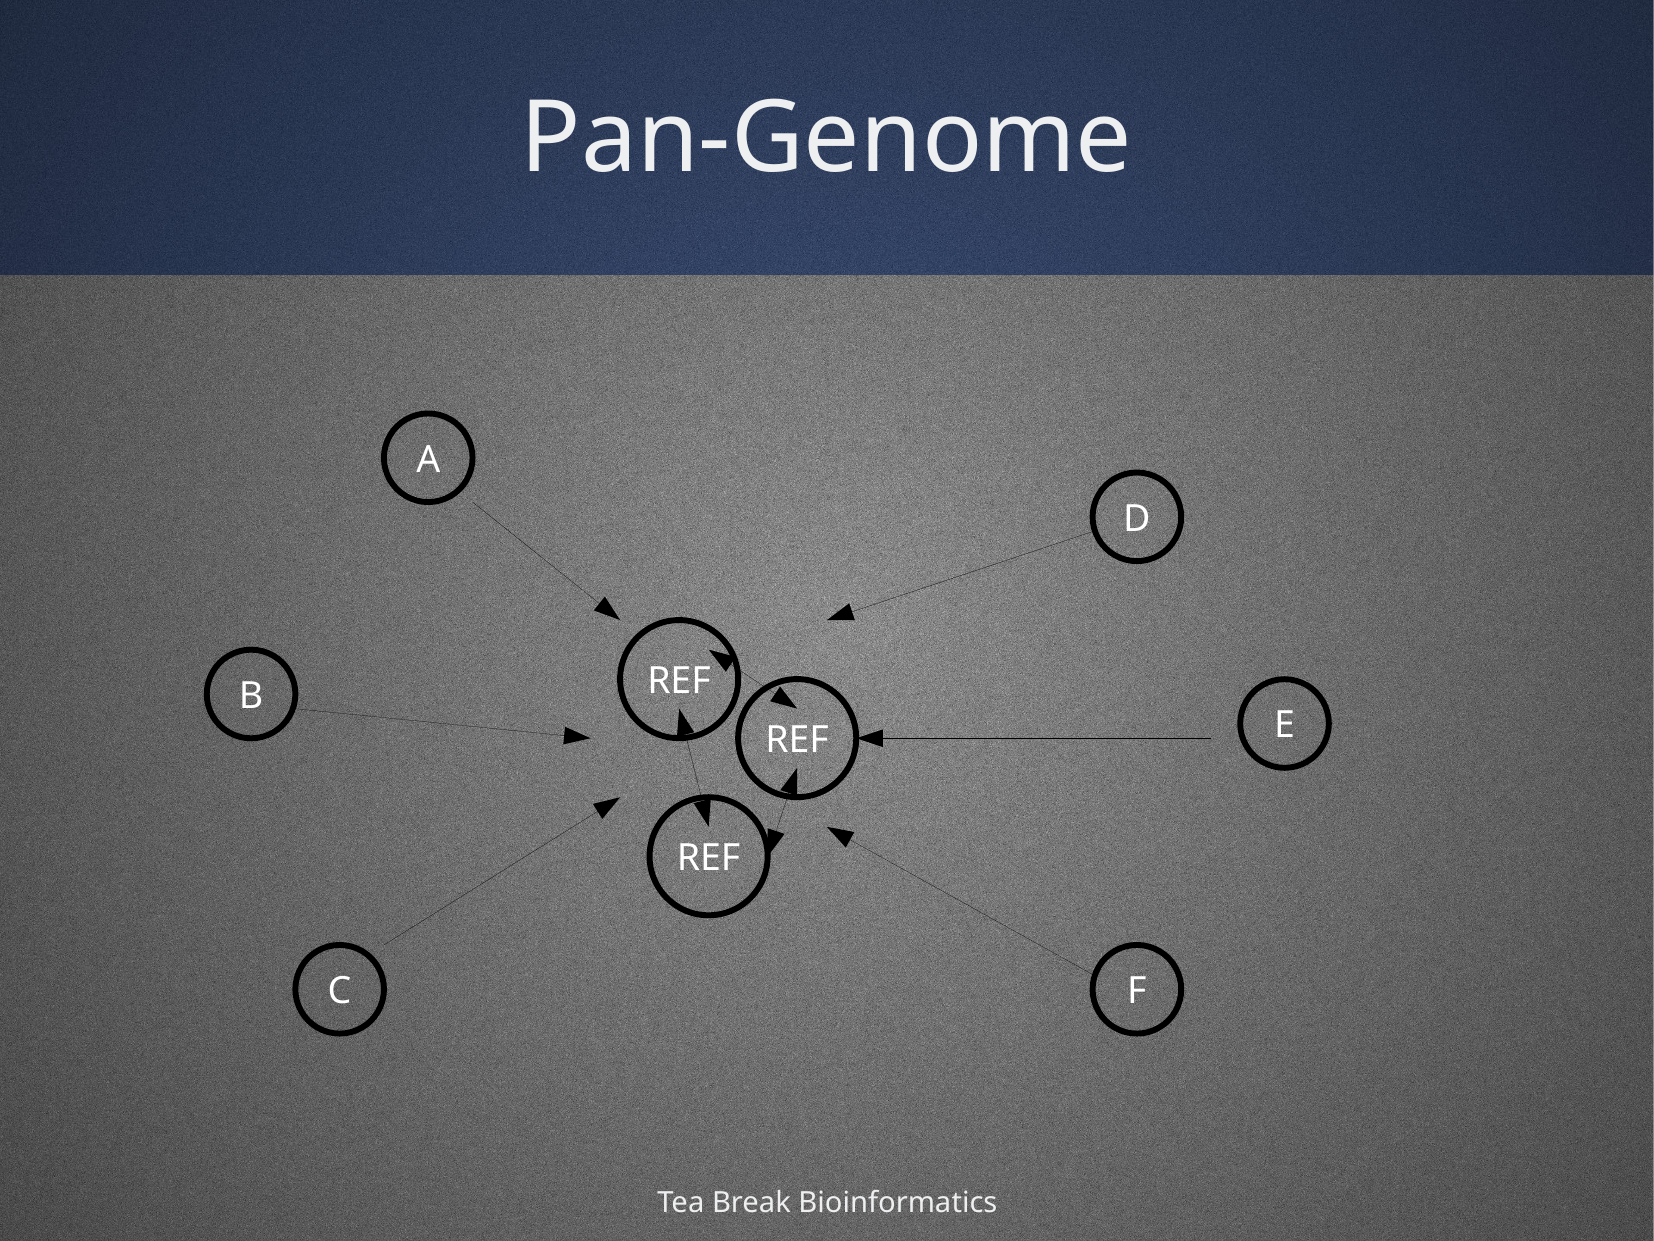

# Pan-Genome
A
D
REF
B
REF
E
REF
C
F